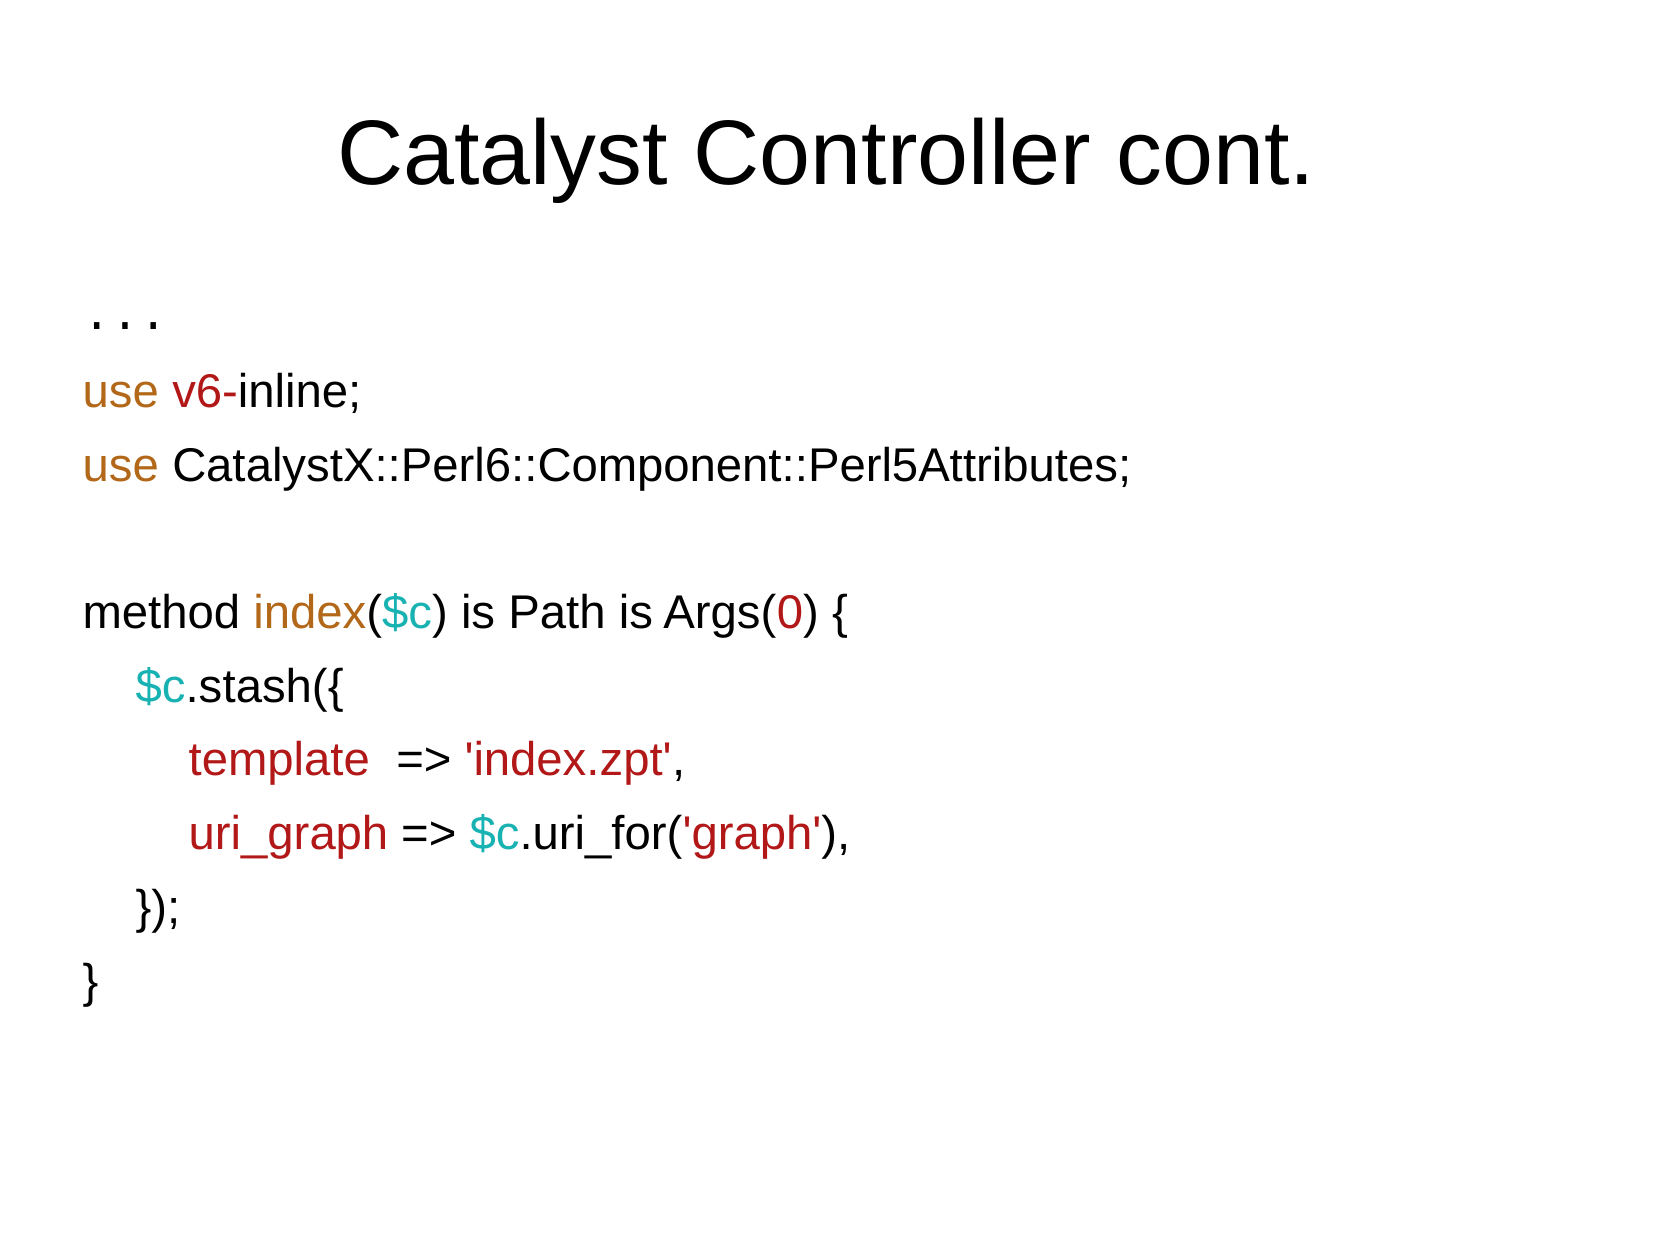

# Catalyst Controller cont.
...
use v6-inline;
use CatalystX::Perl6::Component::Perl5Attributes;
method index($c) is Path is Args(0) {
 $c.stash({
 template => 'index.zpt',
 uri_graph => $c.uri_for('graph'),
 });
}